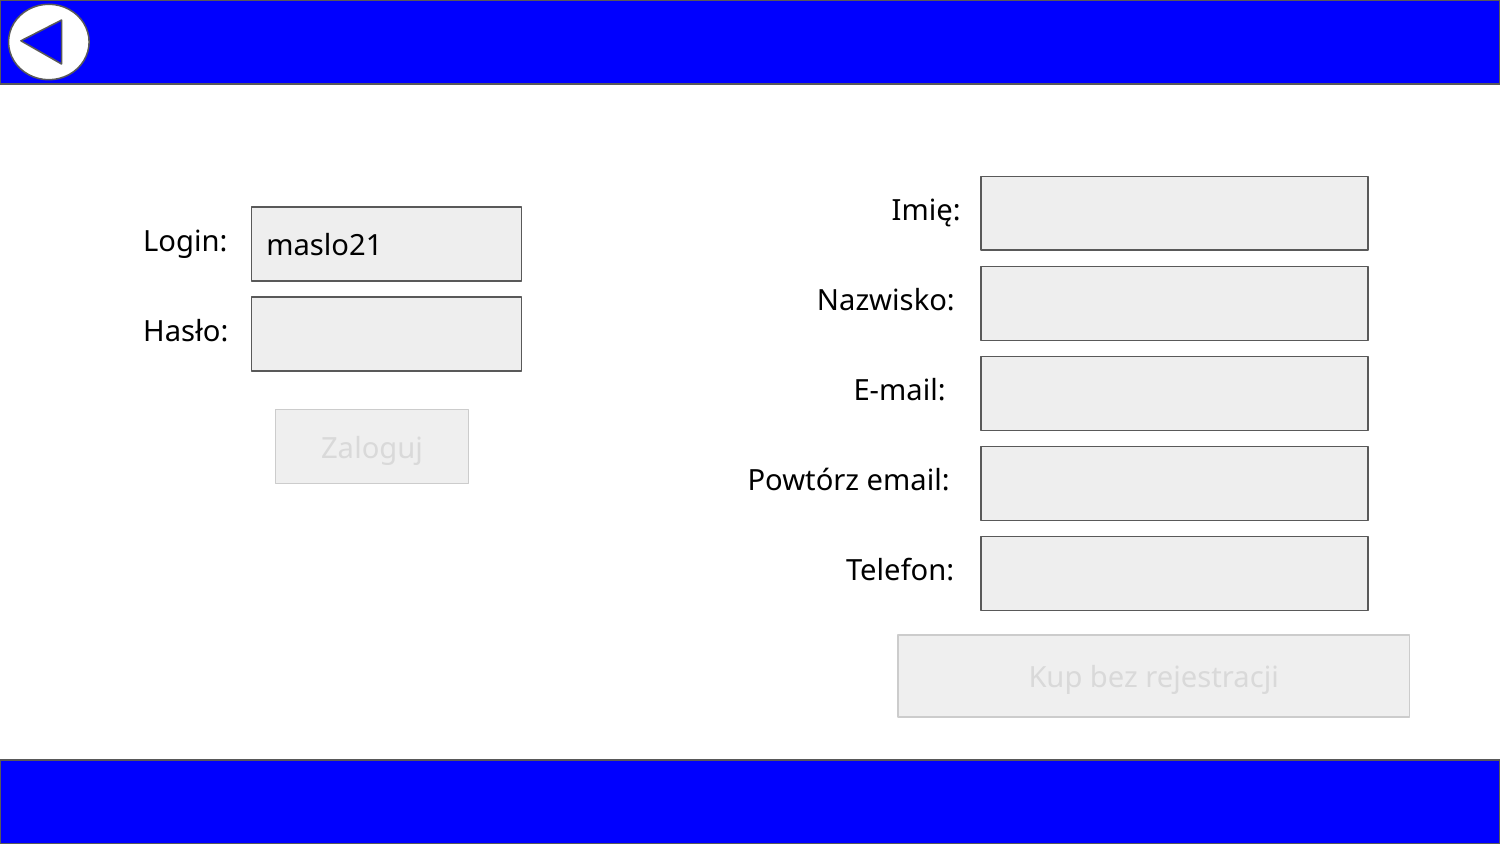

Imię:
Login:
maslo21
Nazwisko:
Hasło:
 E-mail:
Zaloguj
Powtórz email:
Telefon:
Kup bez rejestracji